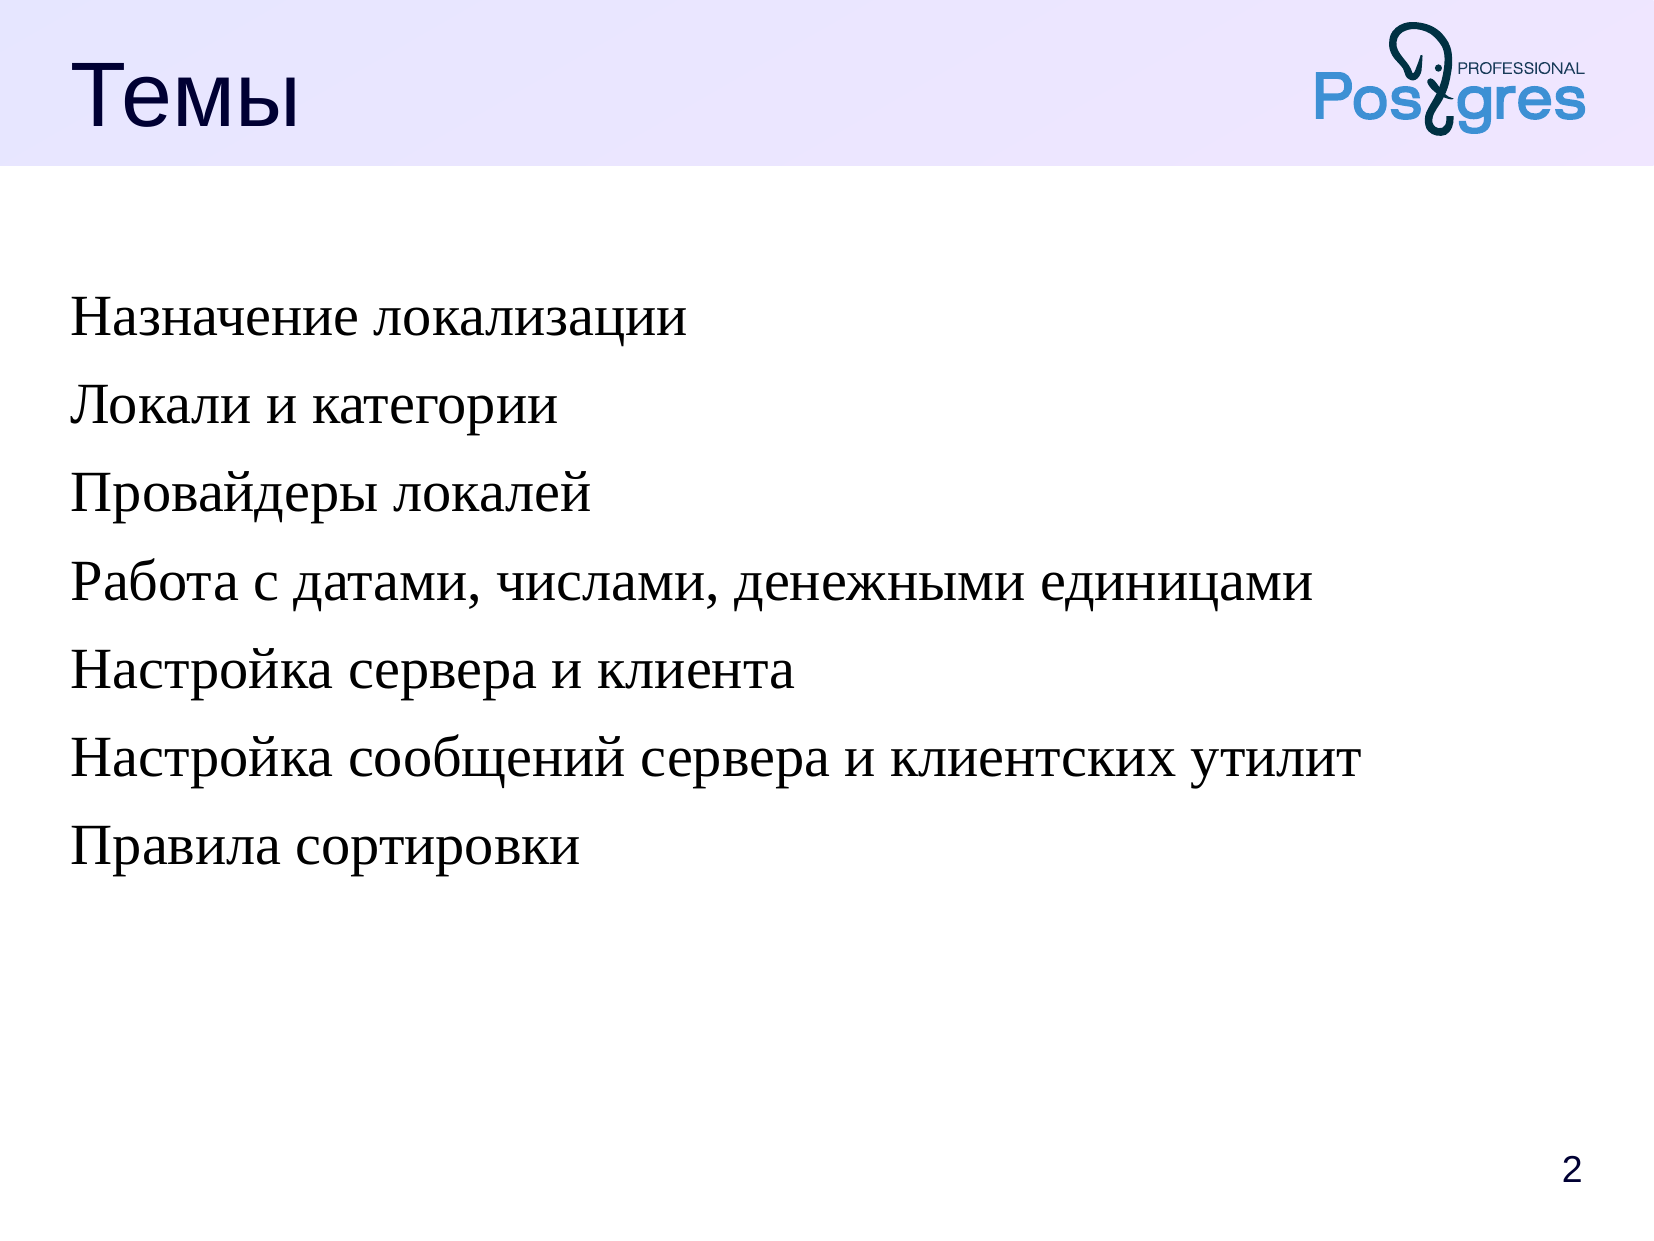

# Темы
Назначение локализации
Локали и категории
Провайдеры локалей
Работа с датами, числами, денежными единицами
Настройка сервера и клиента
Настройка сообщений сервера и клиентских утилит
Правила сортировки